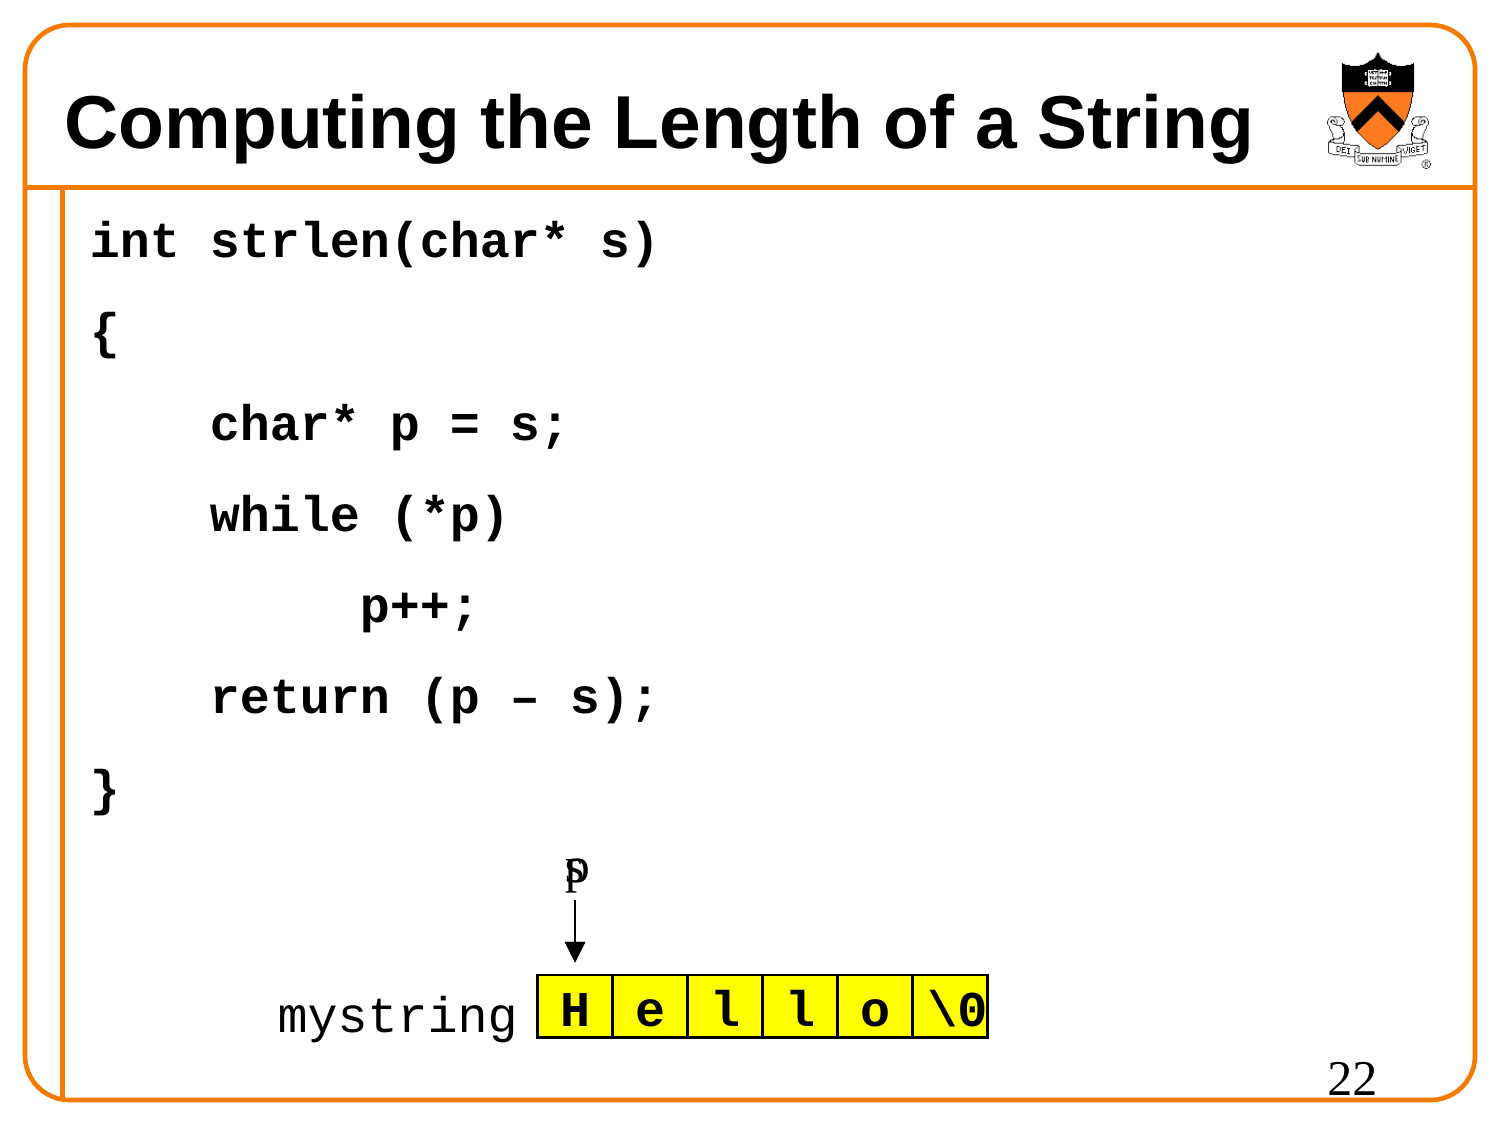

# Computing the Length of a String
int strlen(char* s)
{
 char* p = s;
 while (*p)
 p++;
 return (p – s);
}
s
p
mystring
H
e
l
l
o
\0
22